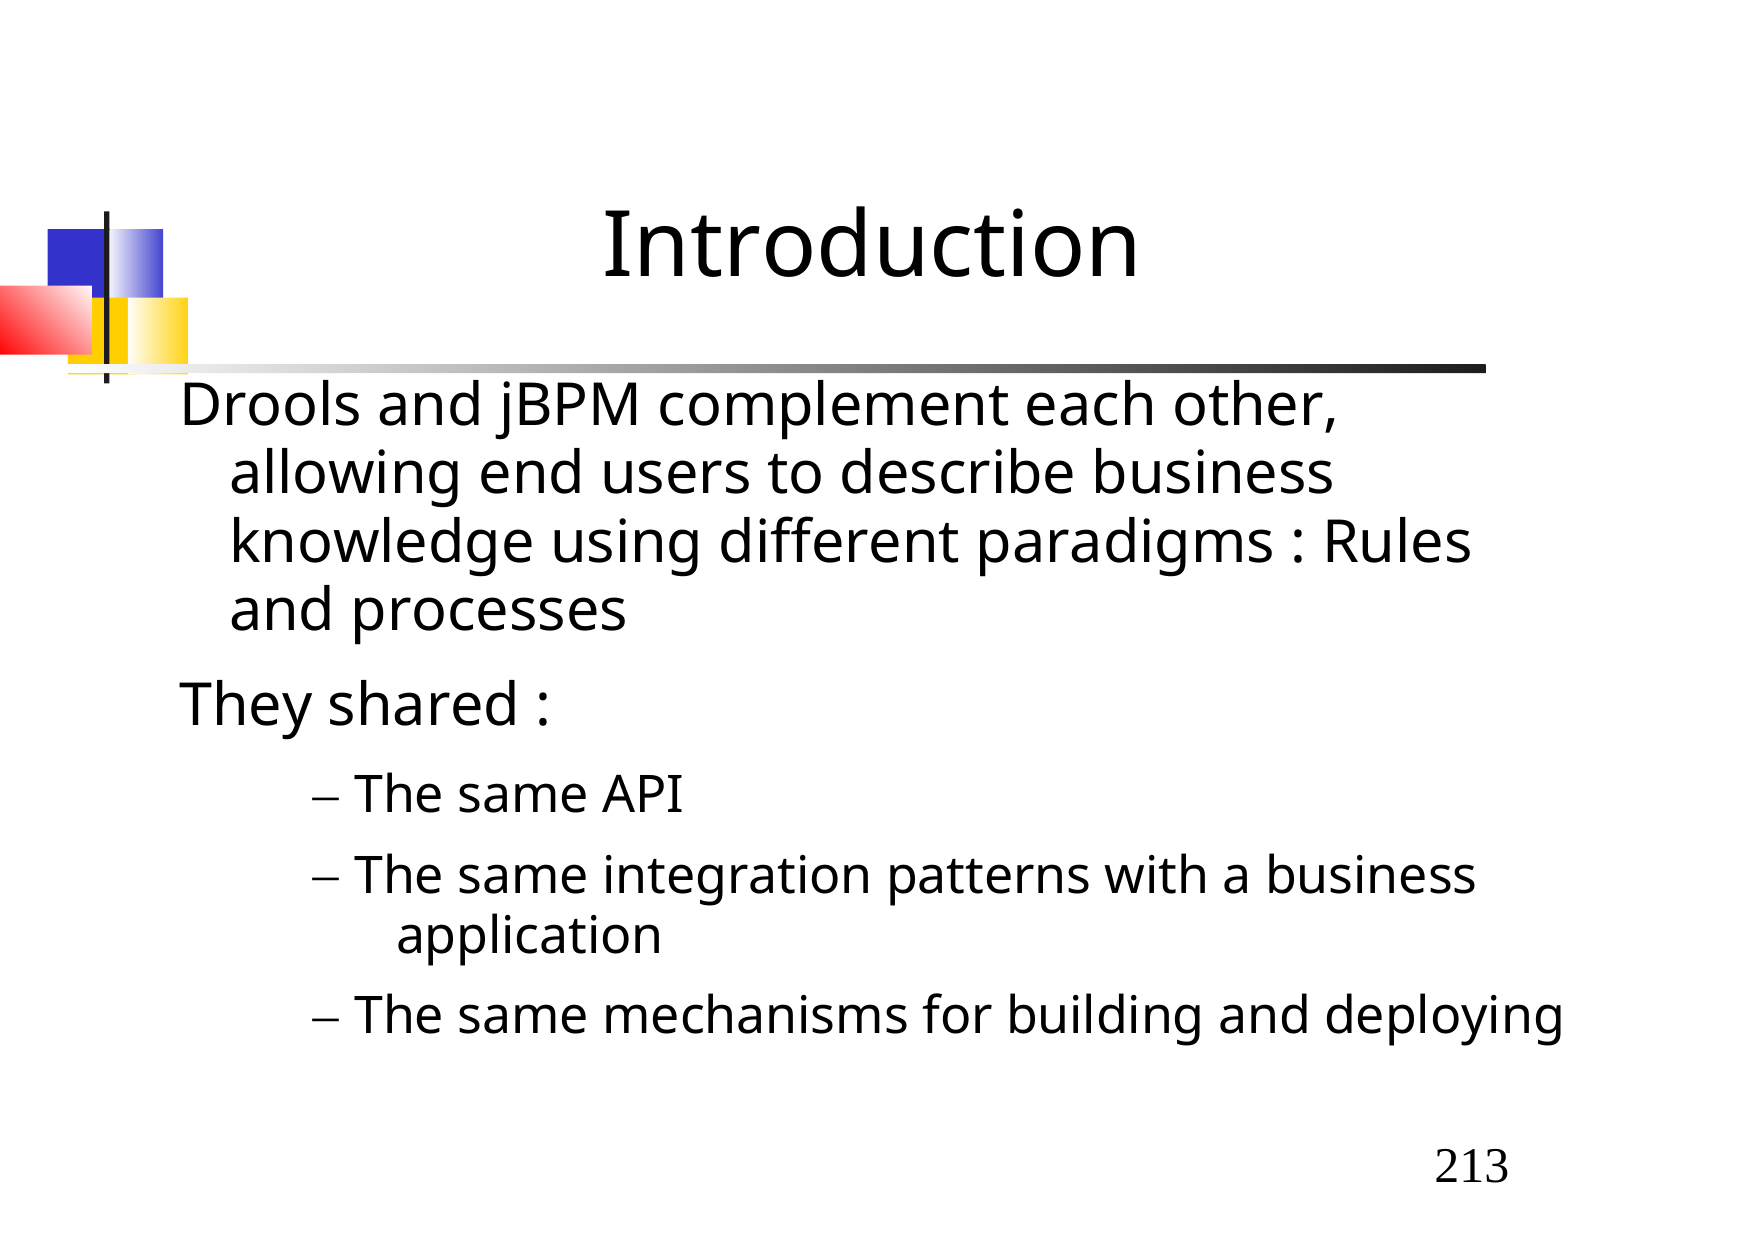

# Introduction
Drools and jBPM complement each other, allowing end users to describe business knowledge using different paradigms : Rules and processes
They shared :
The same API
The same integration patterns with a business application
The same mechanisms for building and deploying